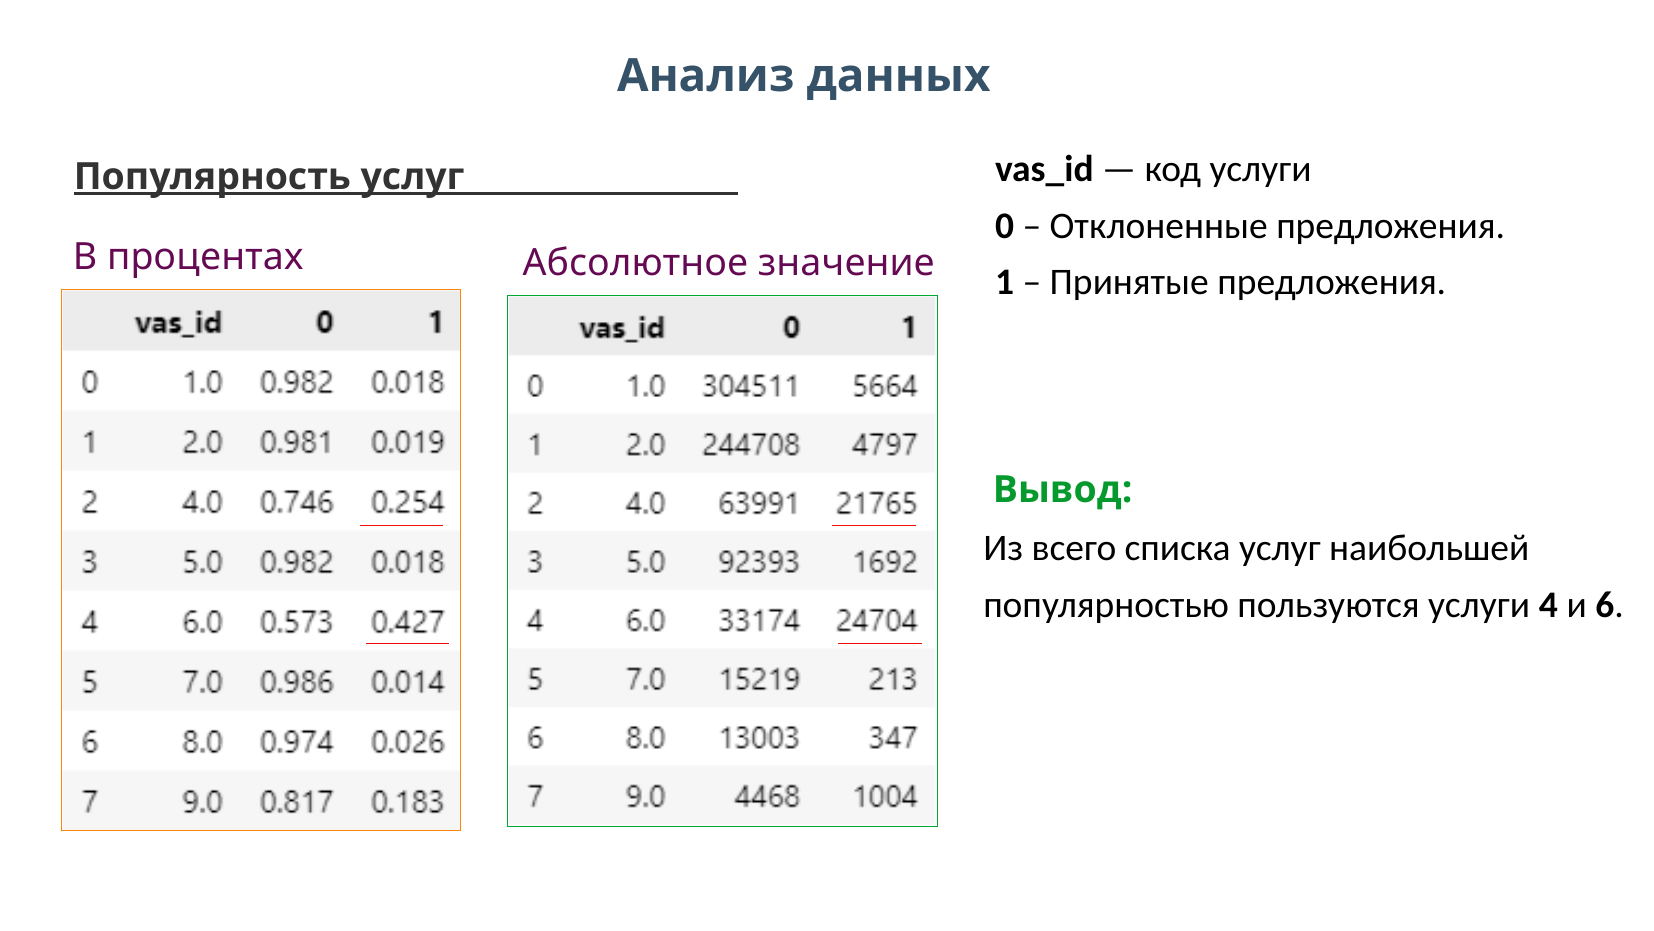

Анализ данных
vas_id — код услуги
0 – Отклоненные предложения.
1 – Принятые предложения.
Популярность услуг
В процентах
Абсолютное значение
 Вывод:
Из всего списка услуг наибольшей популярностью пользуются услуги 4 и 6.